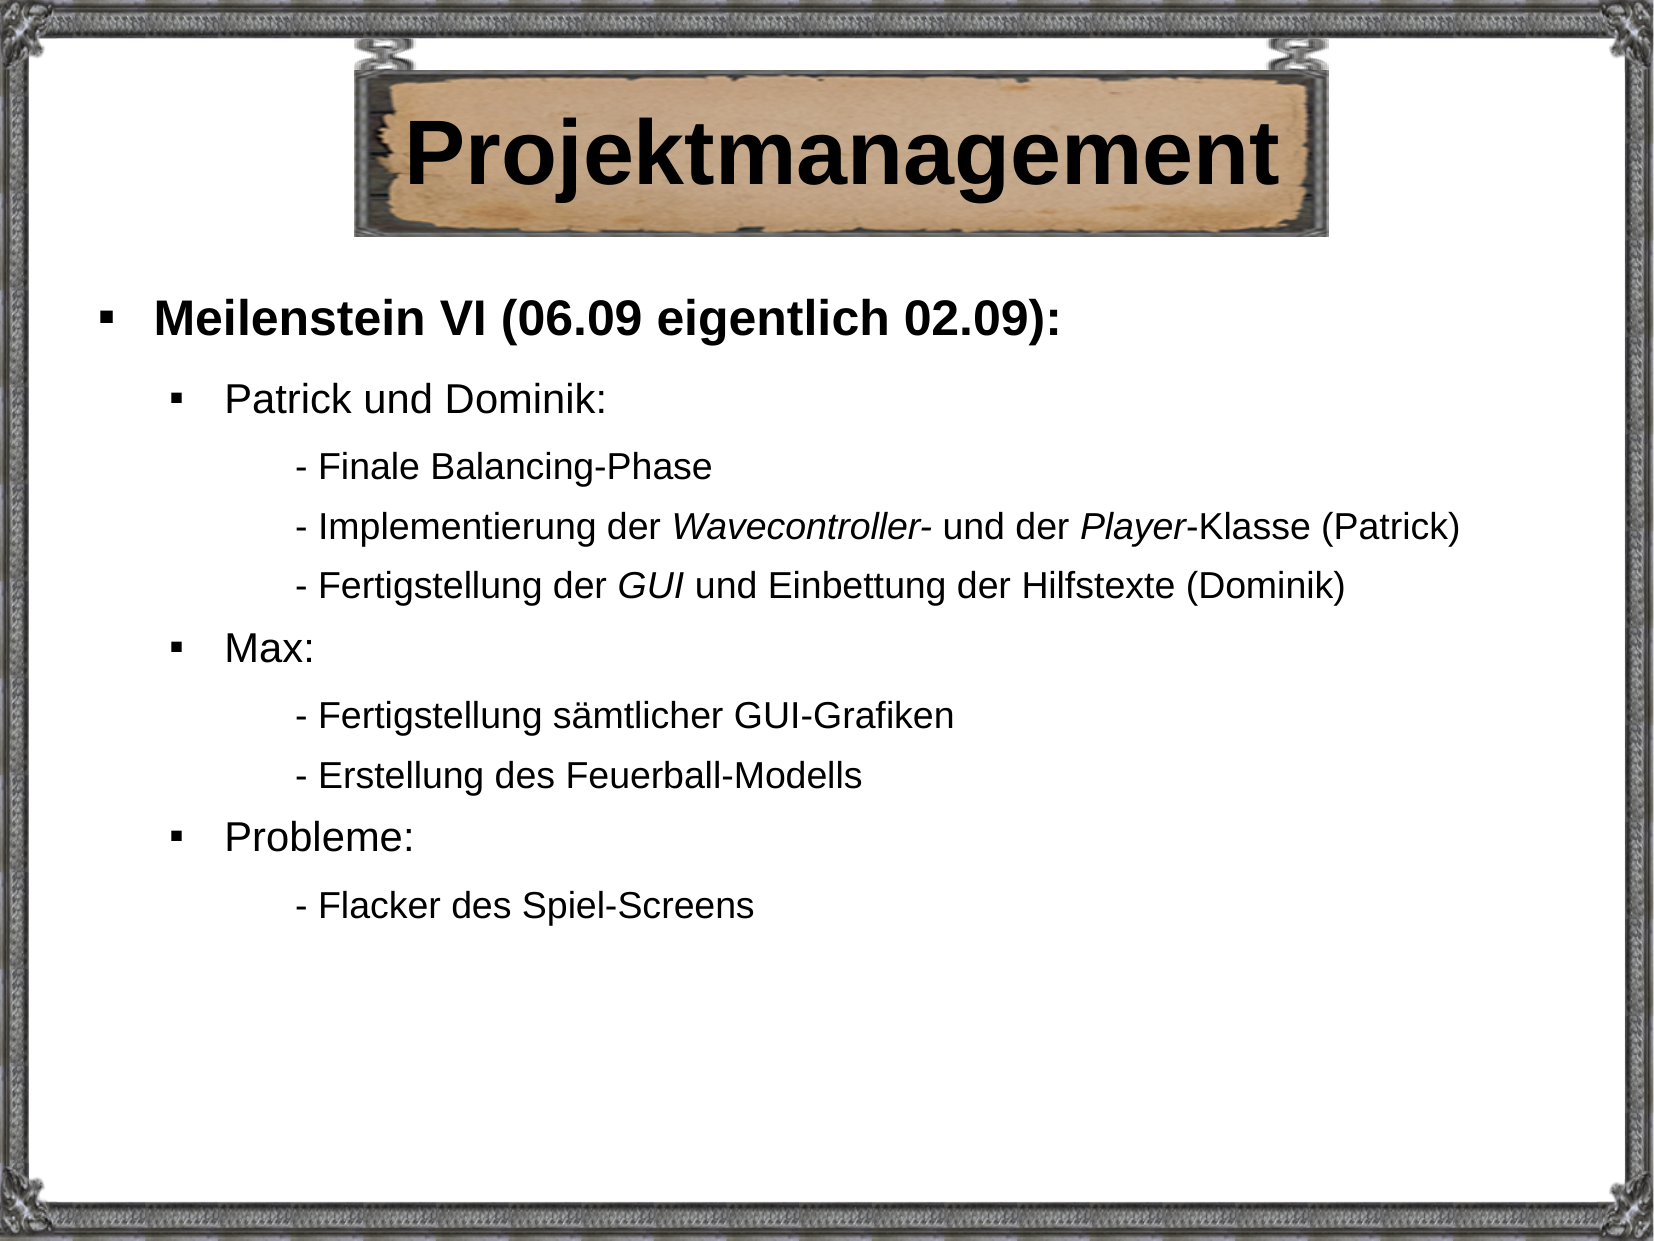

# Projektmanagement
Meilenstein VI (06.09 eigentlich 02.09):
Patrick und Dominik:
- Finale Balancing-Phase
- Implementierung der Wavecontroller- und der Player-Klasse (Patrick)
- Fertigstellung der GUI und Einbettung der Hilfstexte (Dominik)
Max:
- Fertigstellung sämtlicher GUI-Grafiken
- Erstellung des Feuerball-Modells
Probleme:
- Flacker des Spiel-Screens